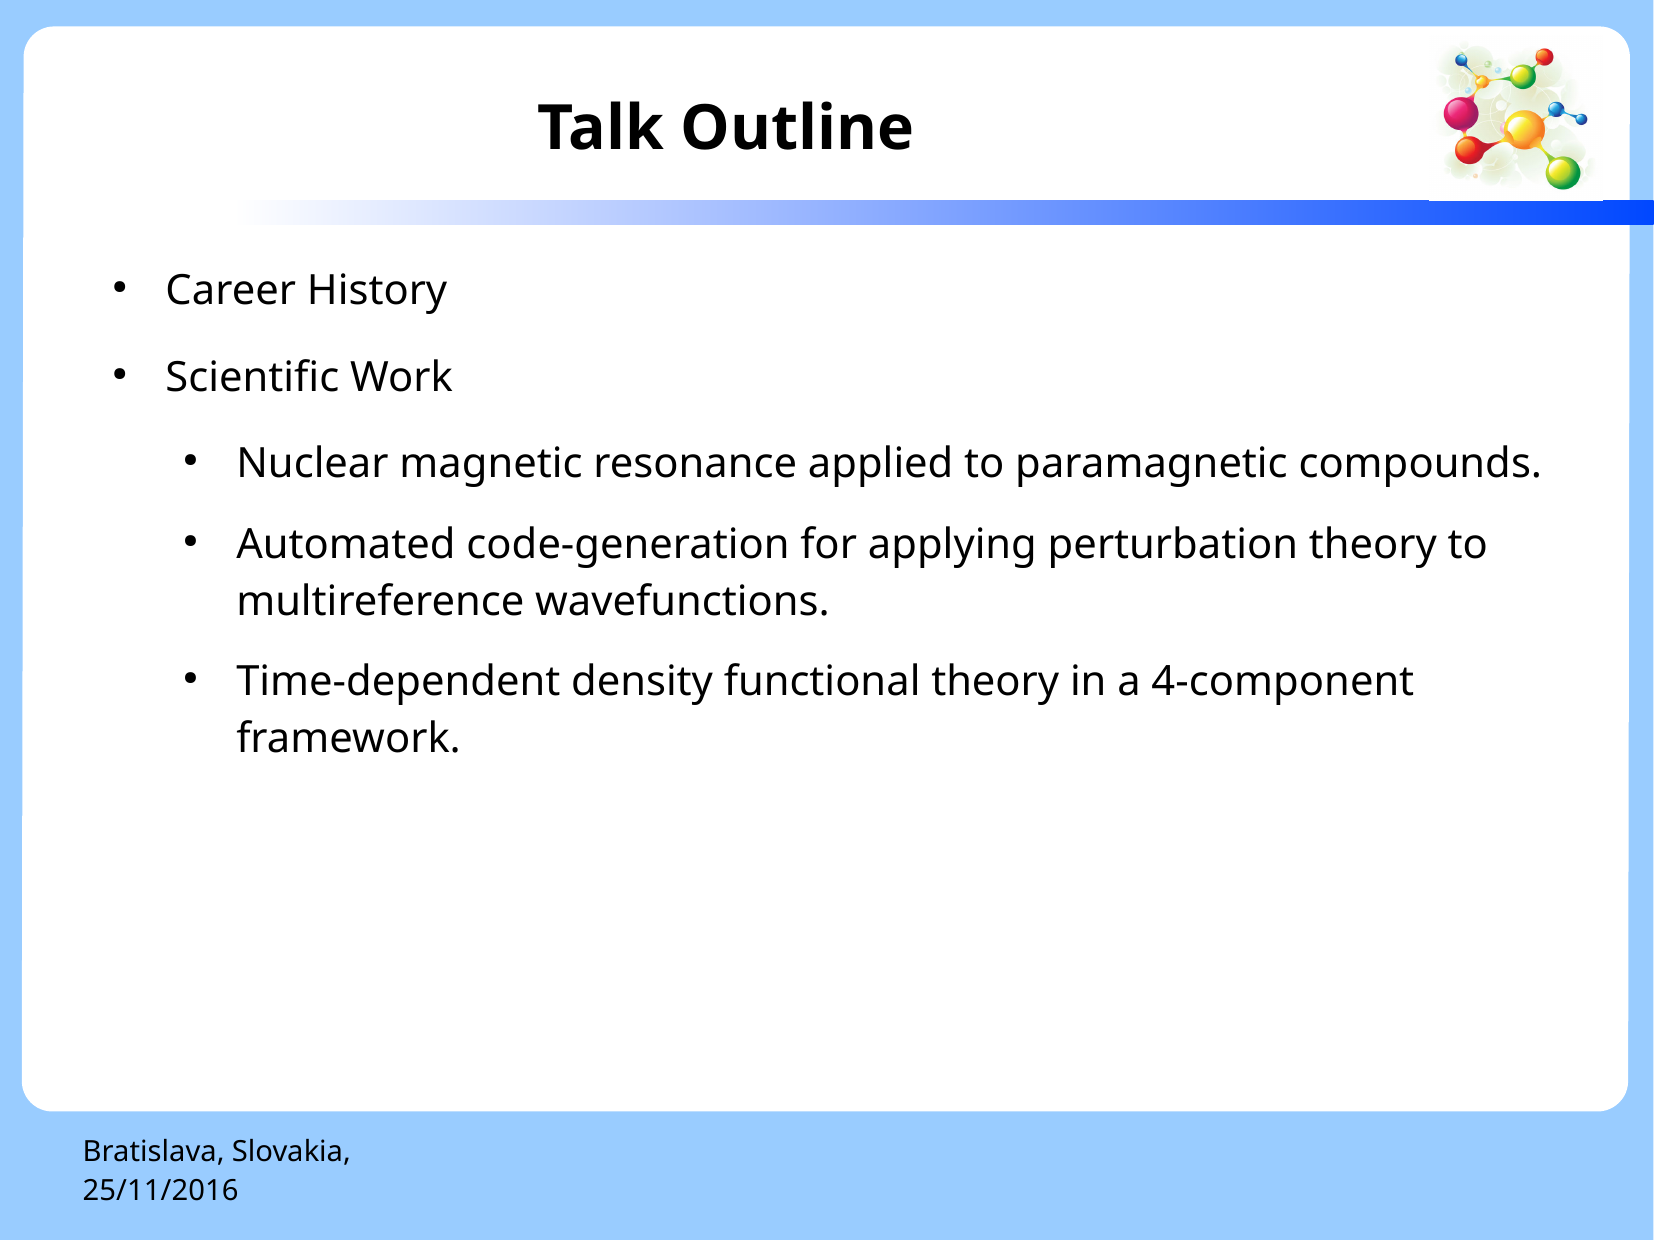

# Talk Outline
Career History
Scientific Work
Nuclear magnetic resonance applied to paramagnetic compounds.
Automated code-generation for applying perturbation theory to multireference wavefunctions.
Time-dependent density functional theory in a 4-component framework.